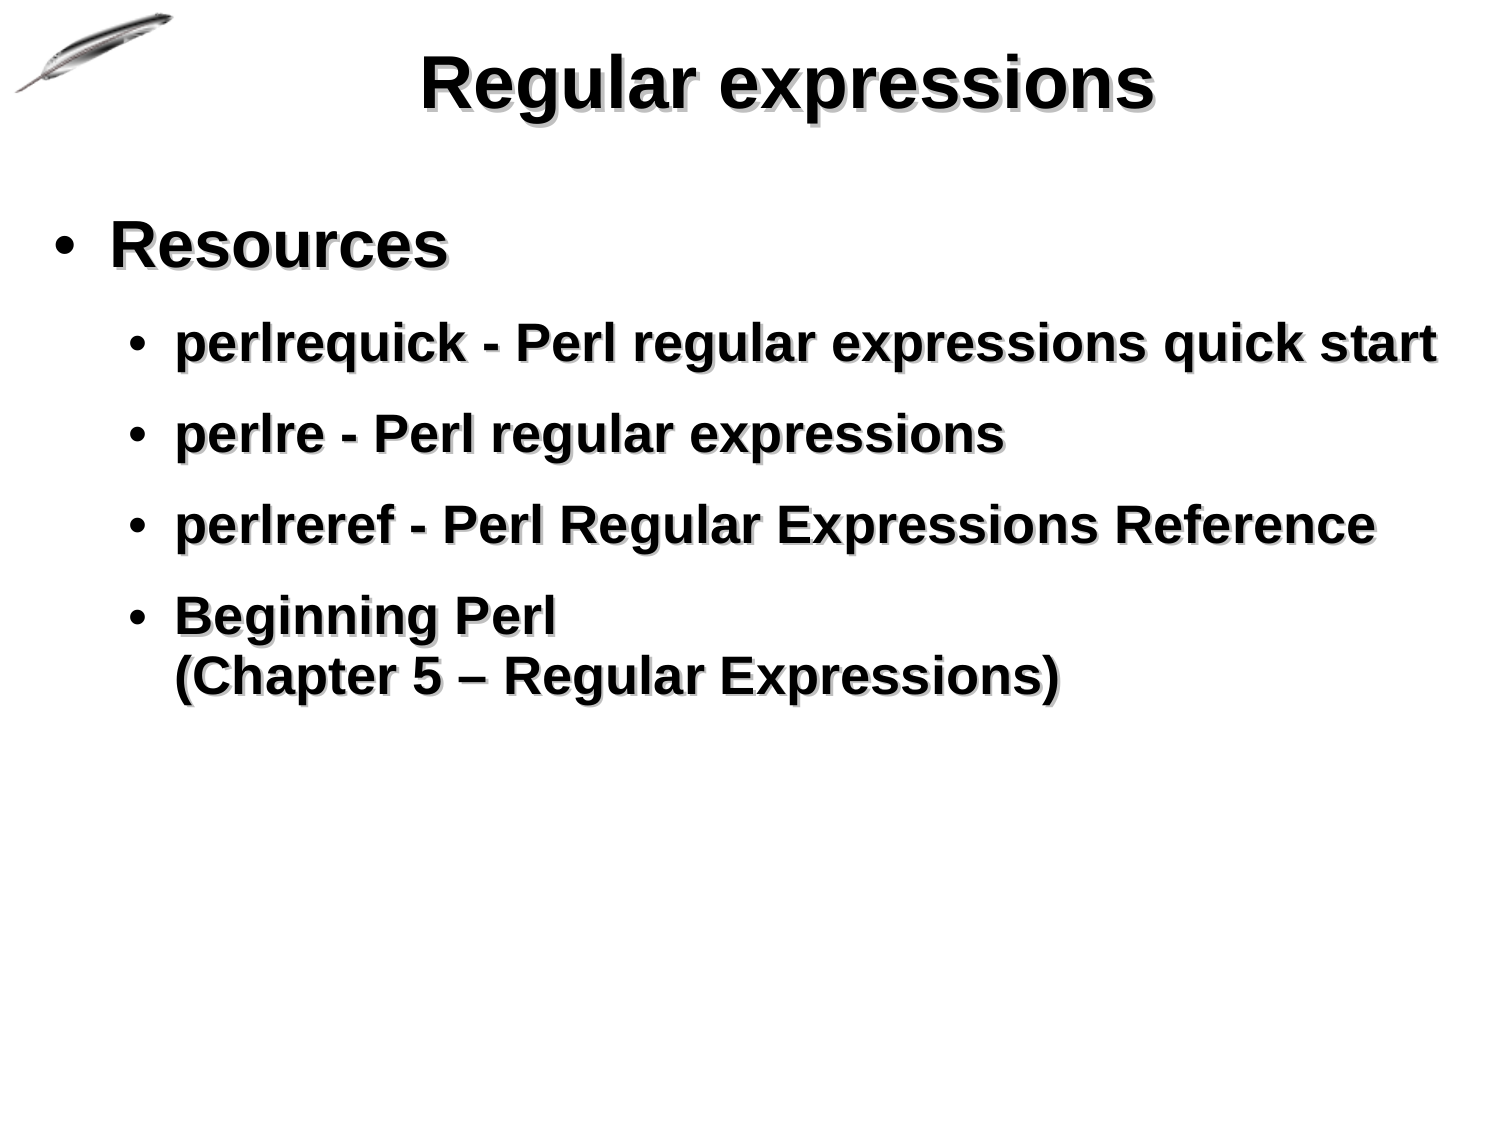

# Regular expressions
Resources
perlrequick - Perl regular expressions quick start
perlre - Perl regular expressions
perlreref - Perl Regular Expressions Reference
Beginning Perl
(Chapter 5 – Regular Expressions)